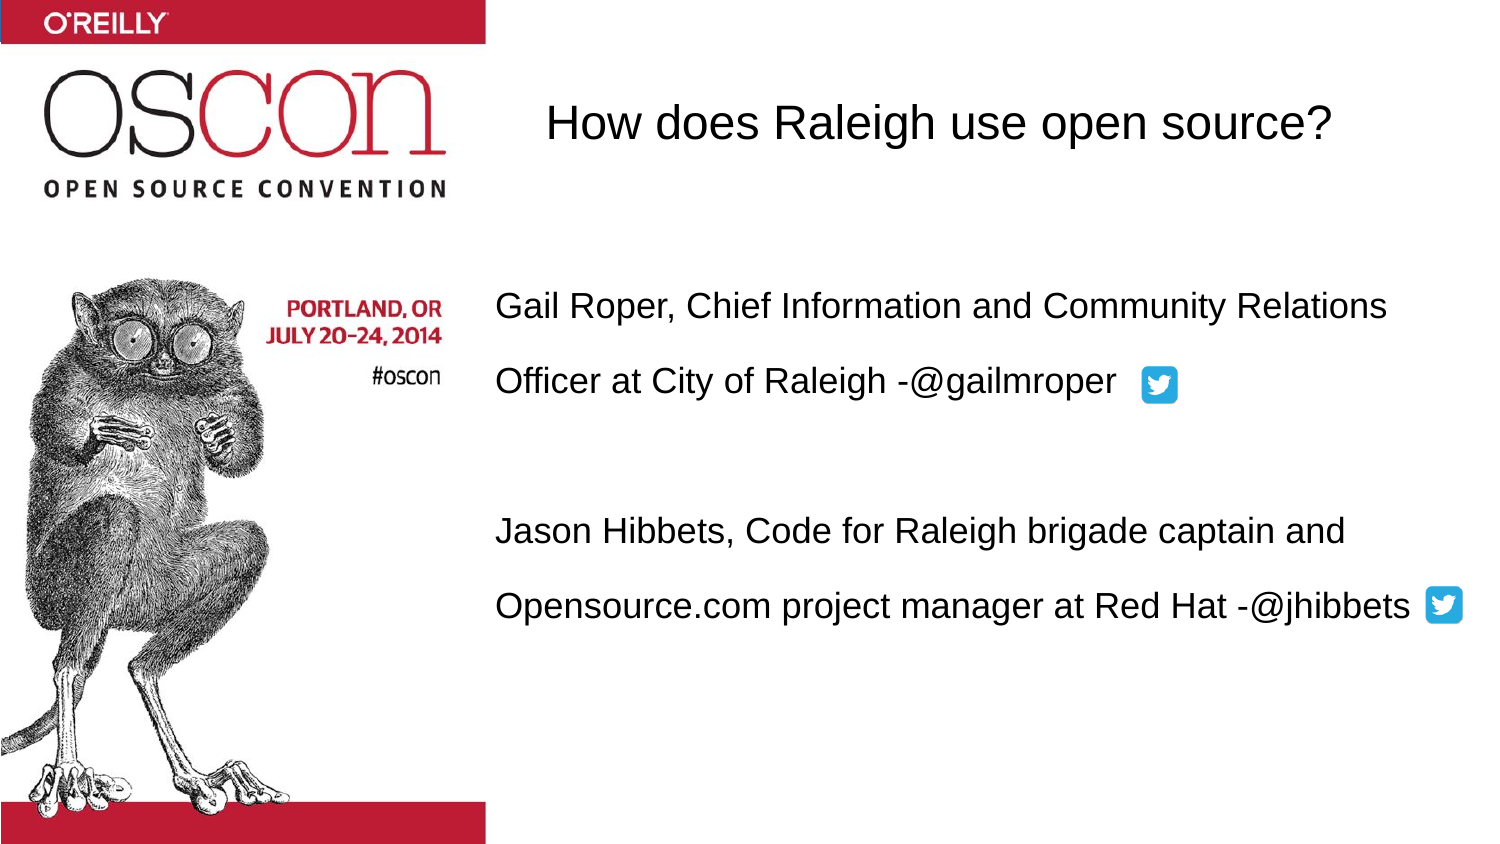

# How does Raleigh use open source?
Gail Roper, Chief Information and Community Relations Officer at City of Raleigh -@gailmroper
Jason Hibbets, Code for Raleigh brigade captain and Opensource.com project manager at Red Hat -@jhibbets